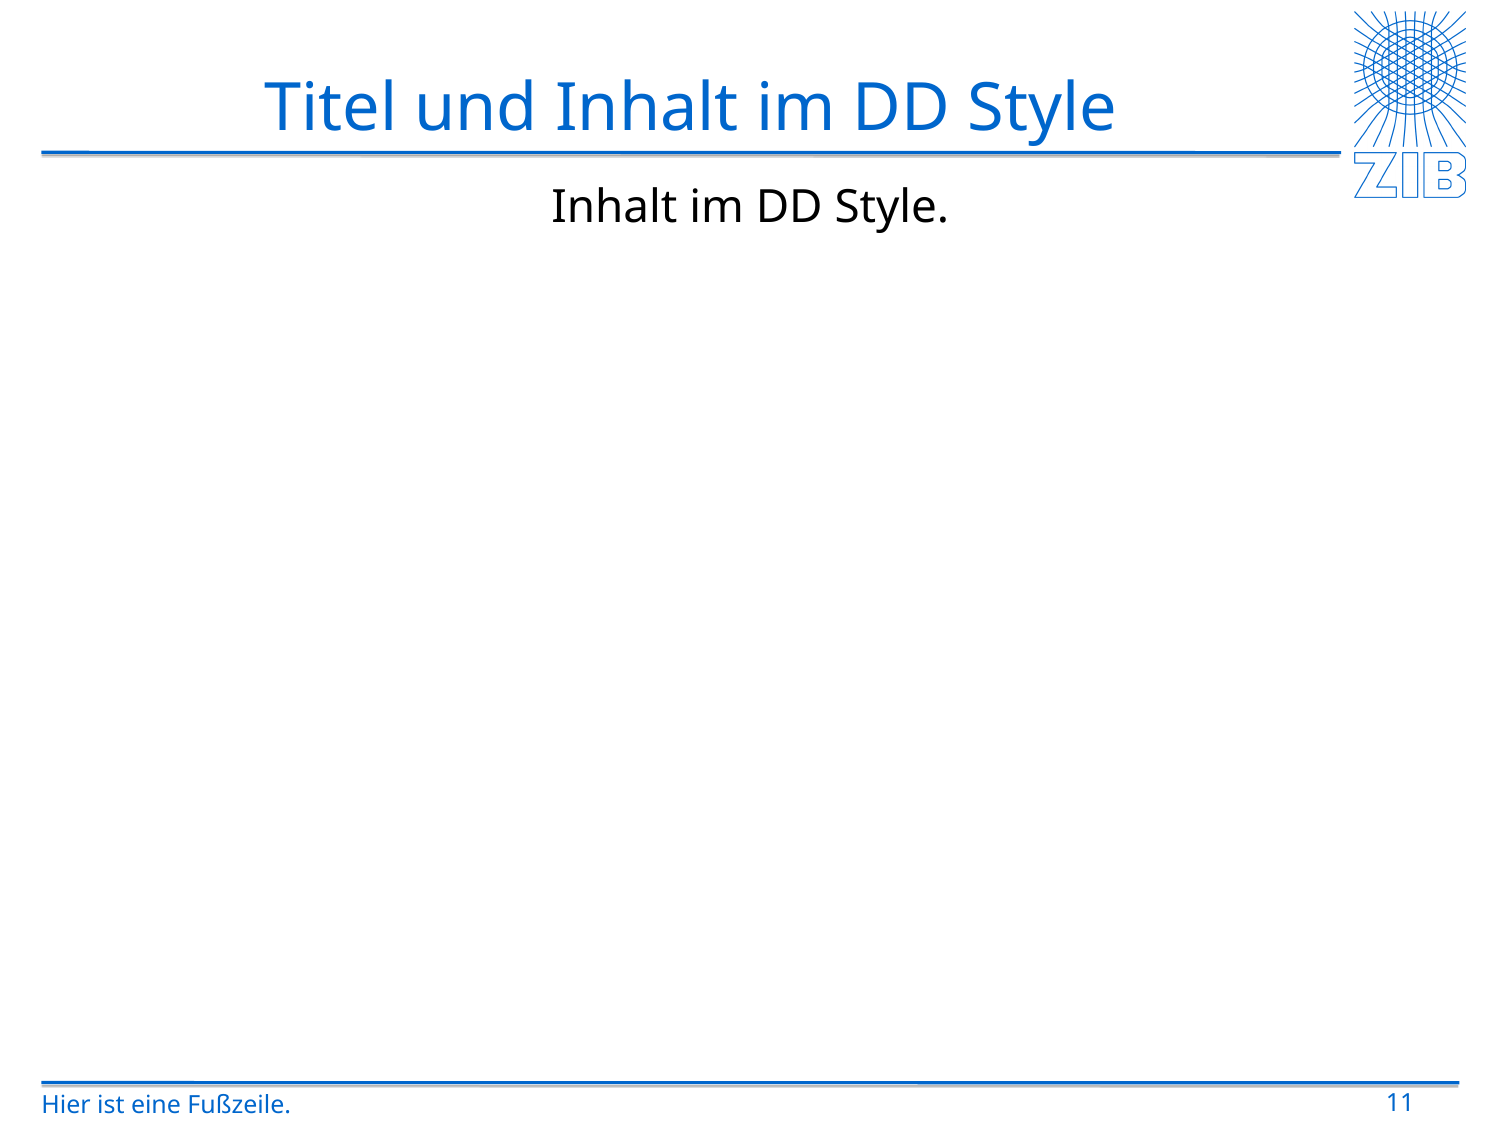

# Titel und Inhalt im DD Style
Inhalt im DD Style.
Hier ist eine Fußzeile.